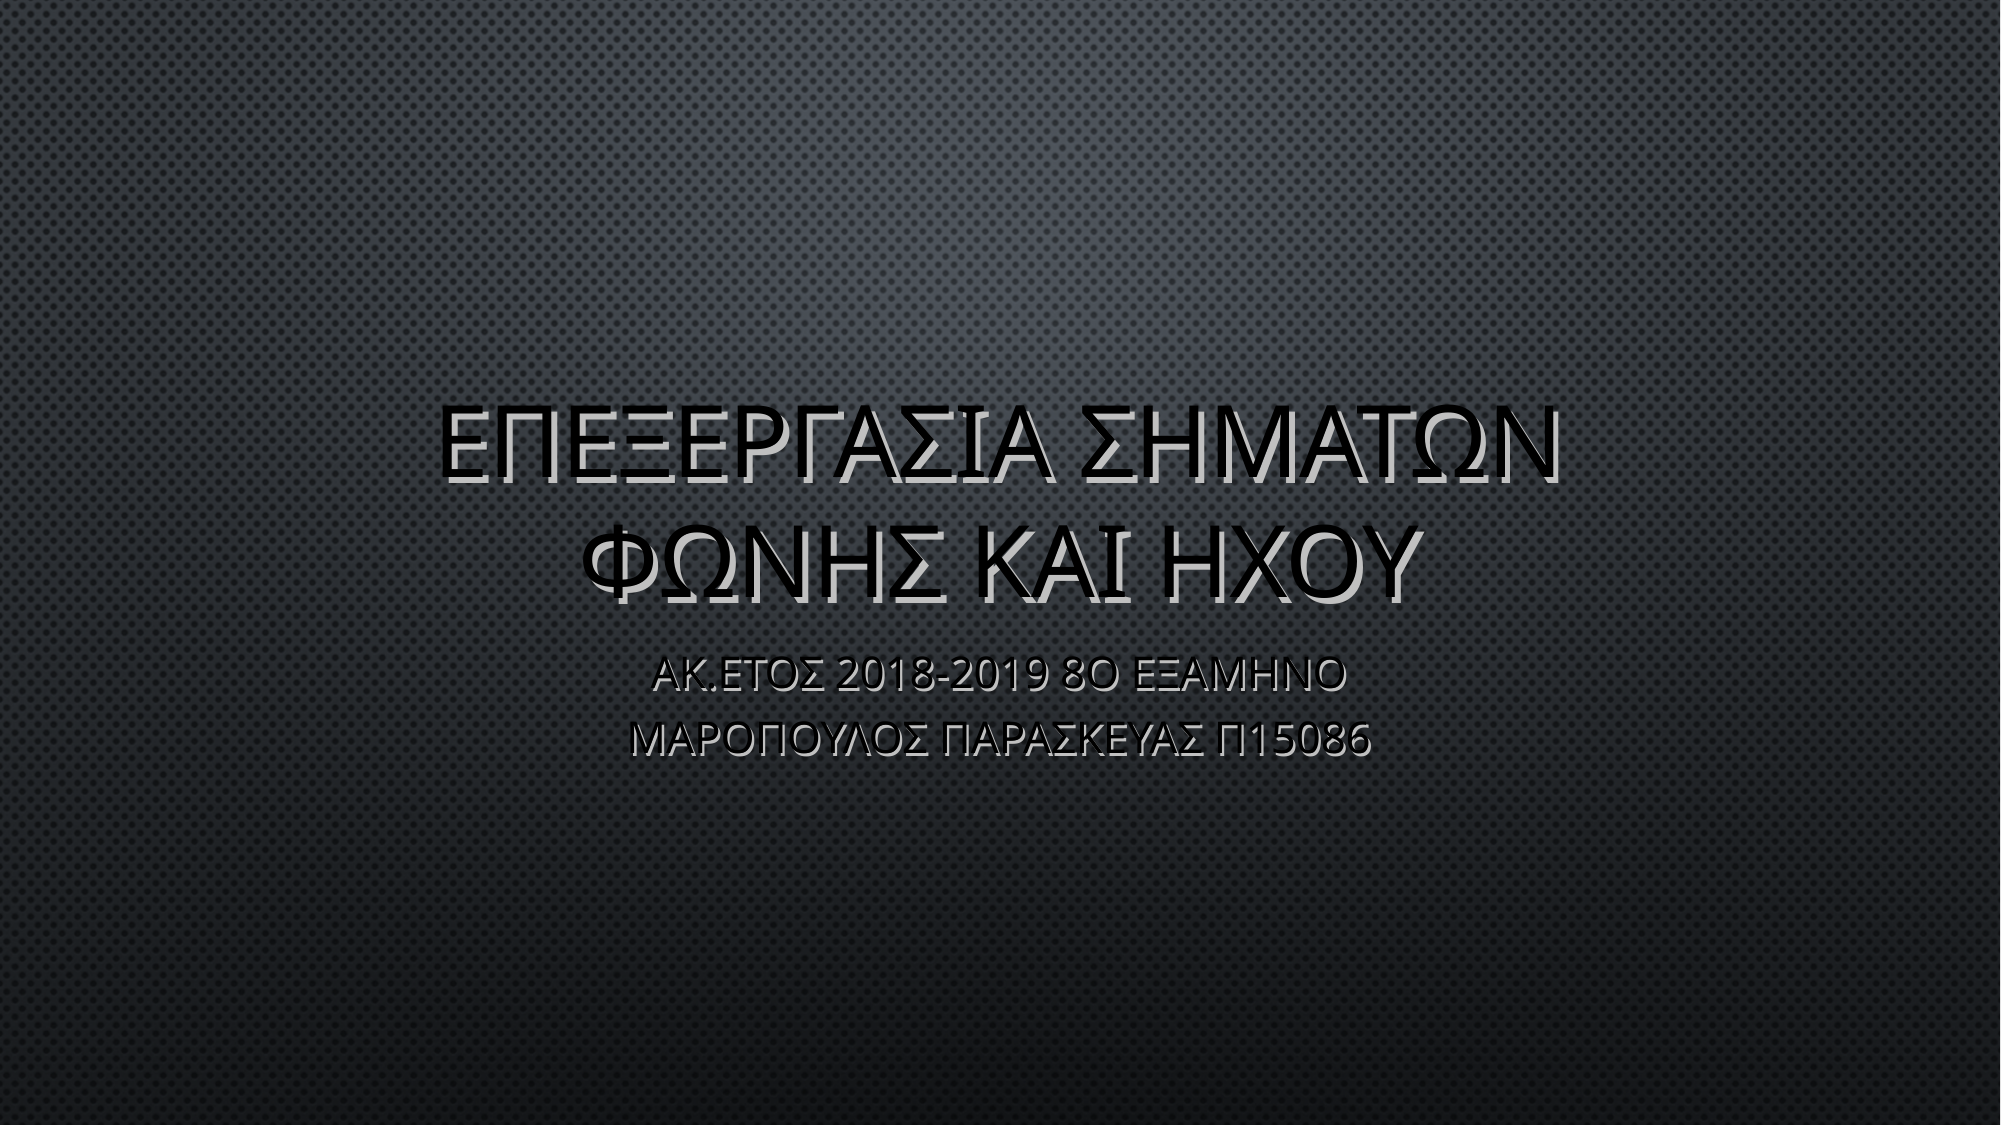

# Επεξεργασια σηματων φωνης και ηχου
Ακ.ετος 2018-2019 8ο εξαμηνο
Μαροπουλος παρασκευας π15086